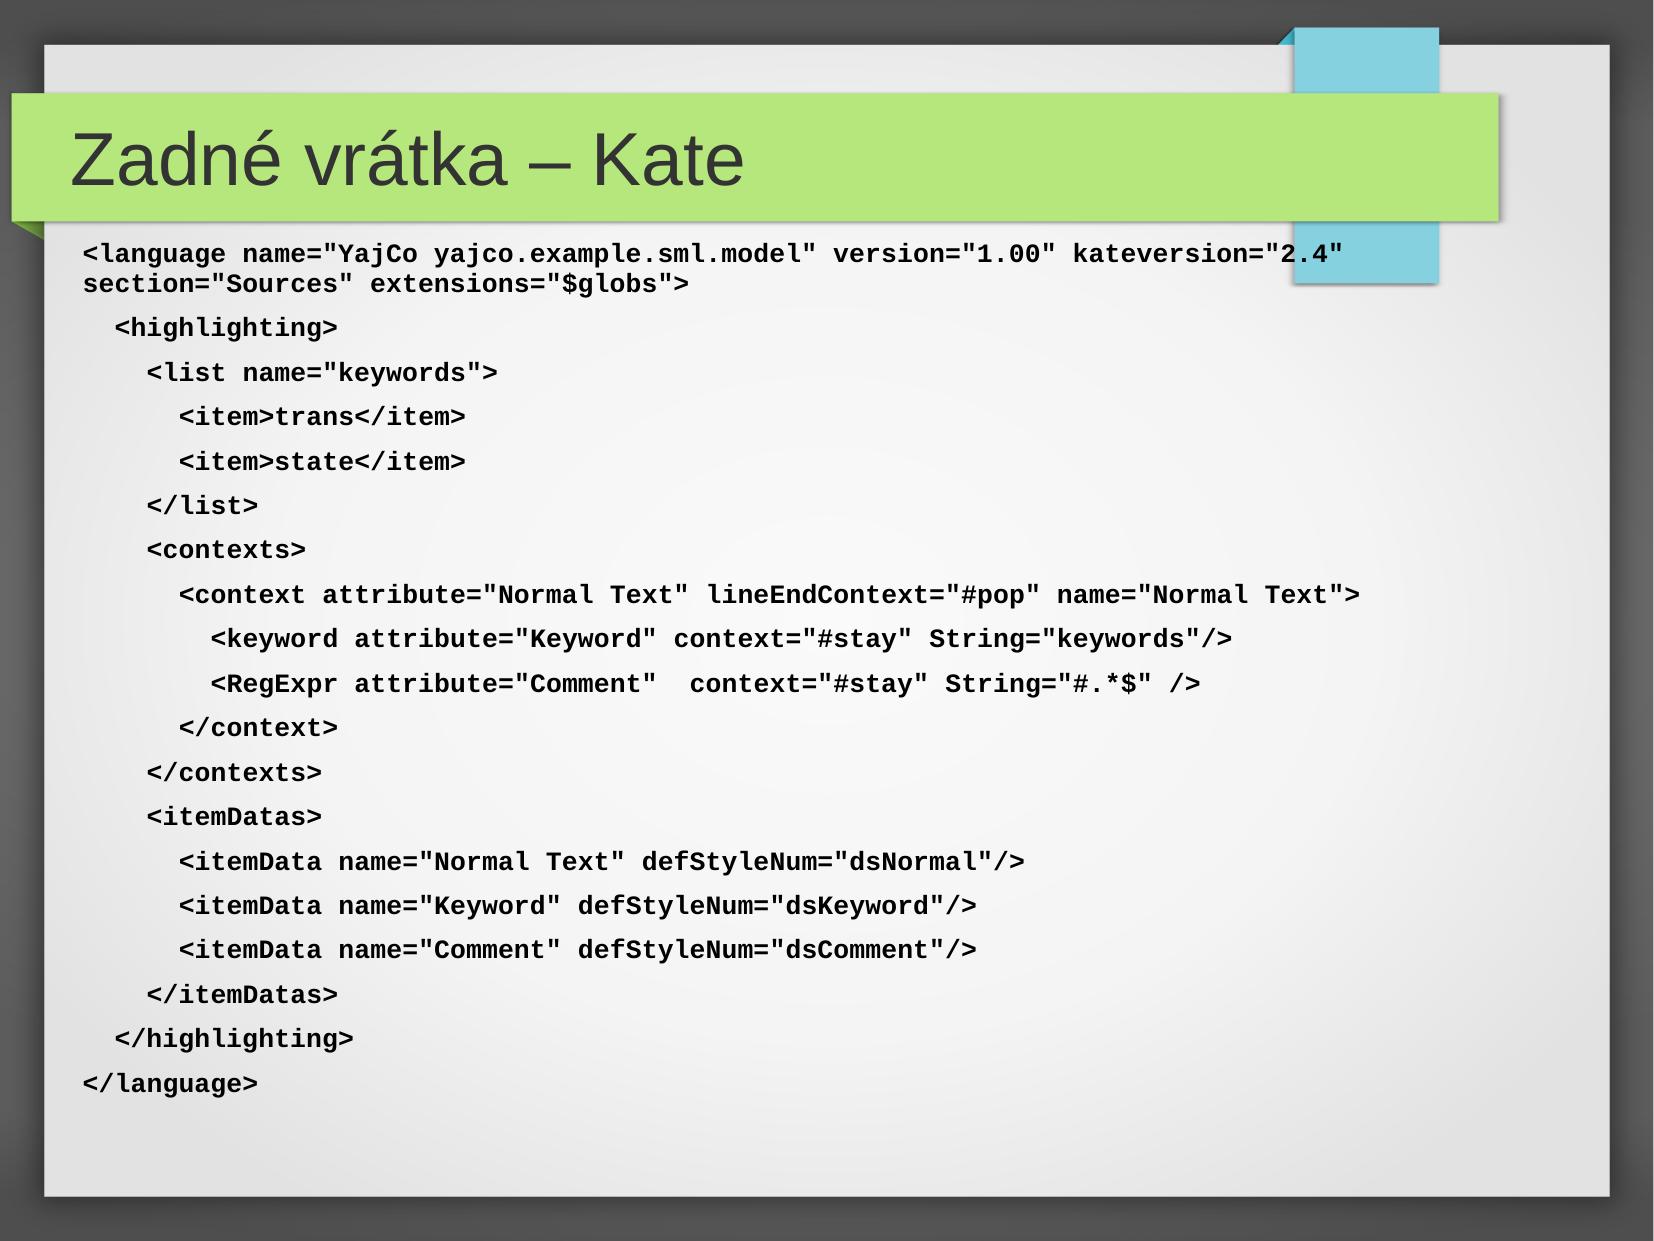

# Zadné vrátka – Kate
<language name="YajCo yajco.example.sml.model" version="1.00" kateversion="2.4" section="Sources" extensions="$globs">
 <highlighting>
 <list name="keywords">
 <item>trans</item>
 <item>state</item>
 </list>
 <contexts>
 <context attribute="Normal Text" lineEndContext="#pop" name="Normal Text">
 <keyword attribute="Keyword" context="#stay" String="keywords"/>
 <RegExpr attribute="Comment" context="#stay" String="#.*$" />
 </context>
 </contexts>
 <itemDatas>
 <itemData name="Normal Text" defStyleNum="dsNormal"/>
 <itemData name="Keyword" defStyleNum="dsKeyword"/>
 <itemData name="Comment" defStyleNum="dsComment"/>
 </itemDatas>
 </highlighting>
</language>